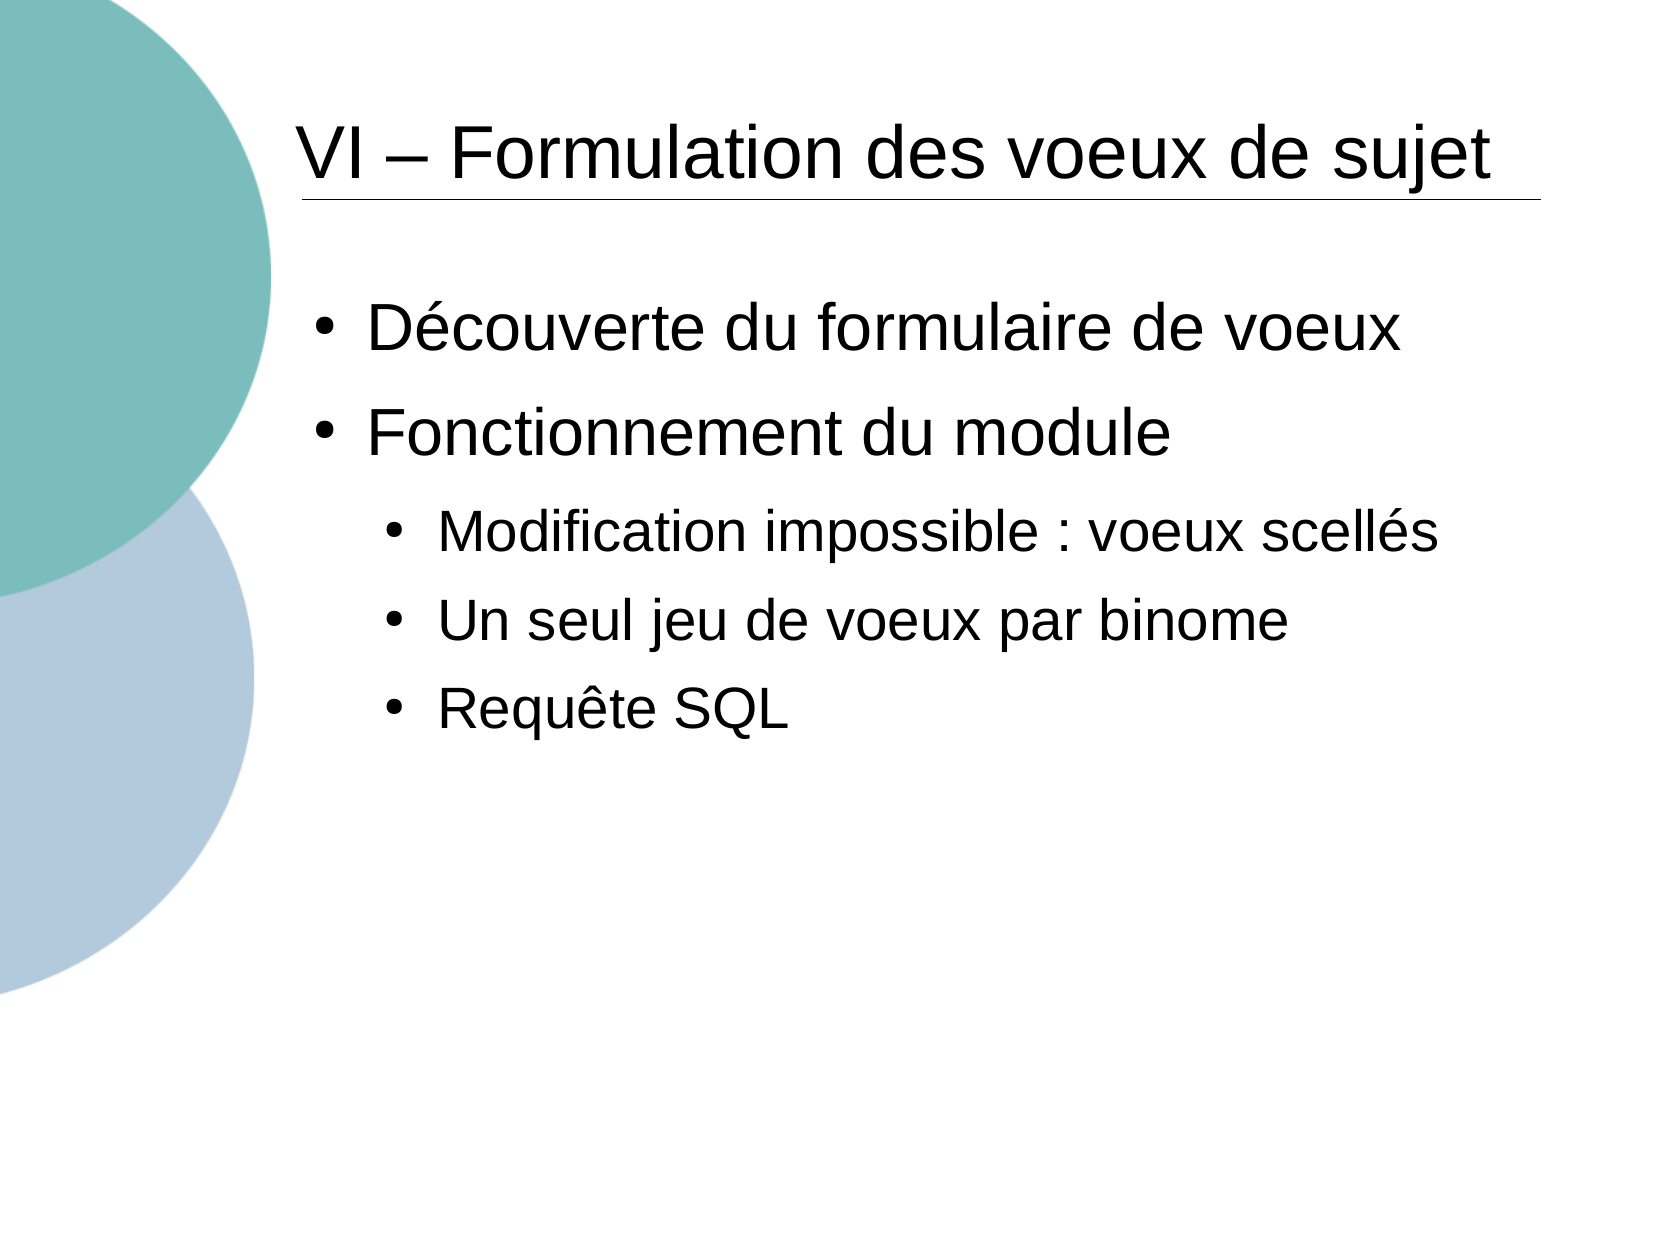

# VI – Formulation des voeux de sujet
| |
| --- |
Découverte du formulaire de voeux
Fonctionnement du module
Modification impossible : voeux scellés
Un seul jeu de voeux par binome
Requête SQL